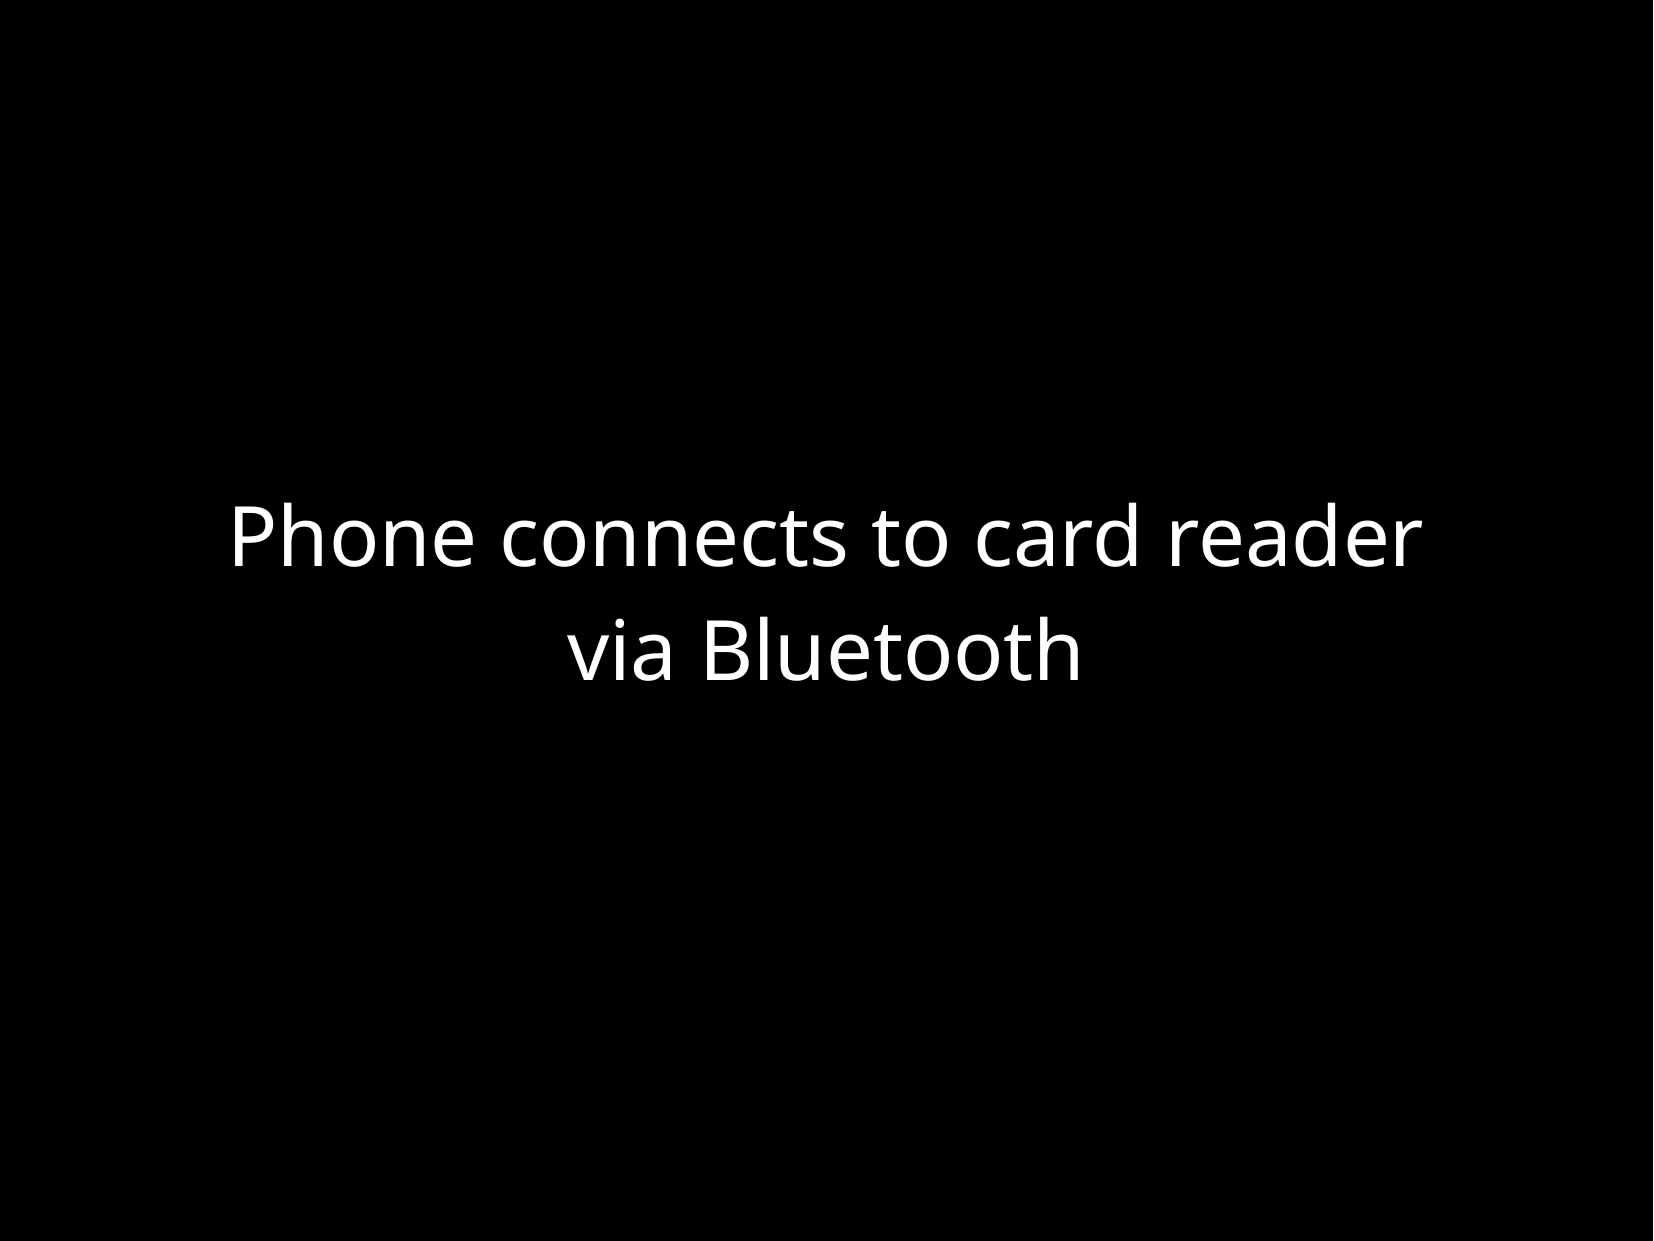

# Phone connects to card reader
via Bluetooth